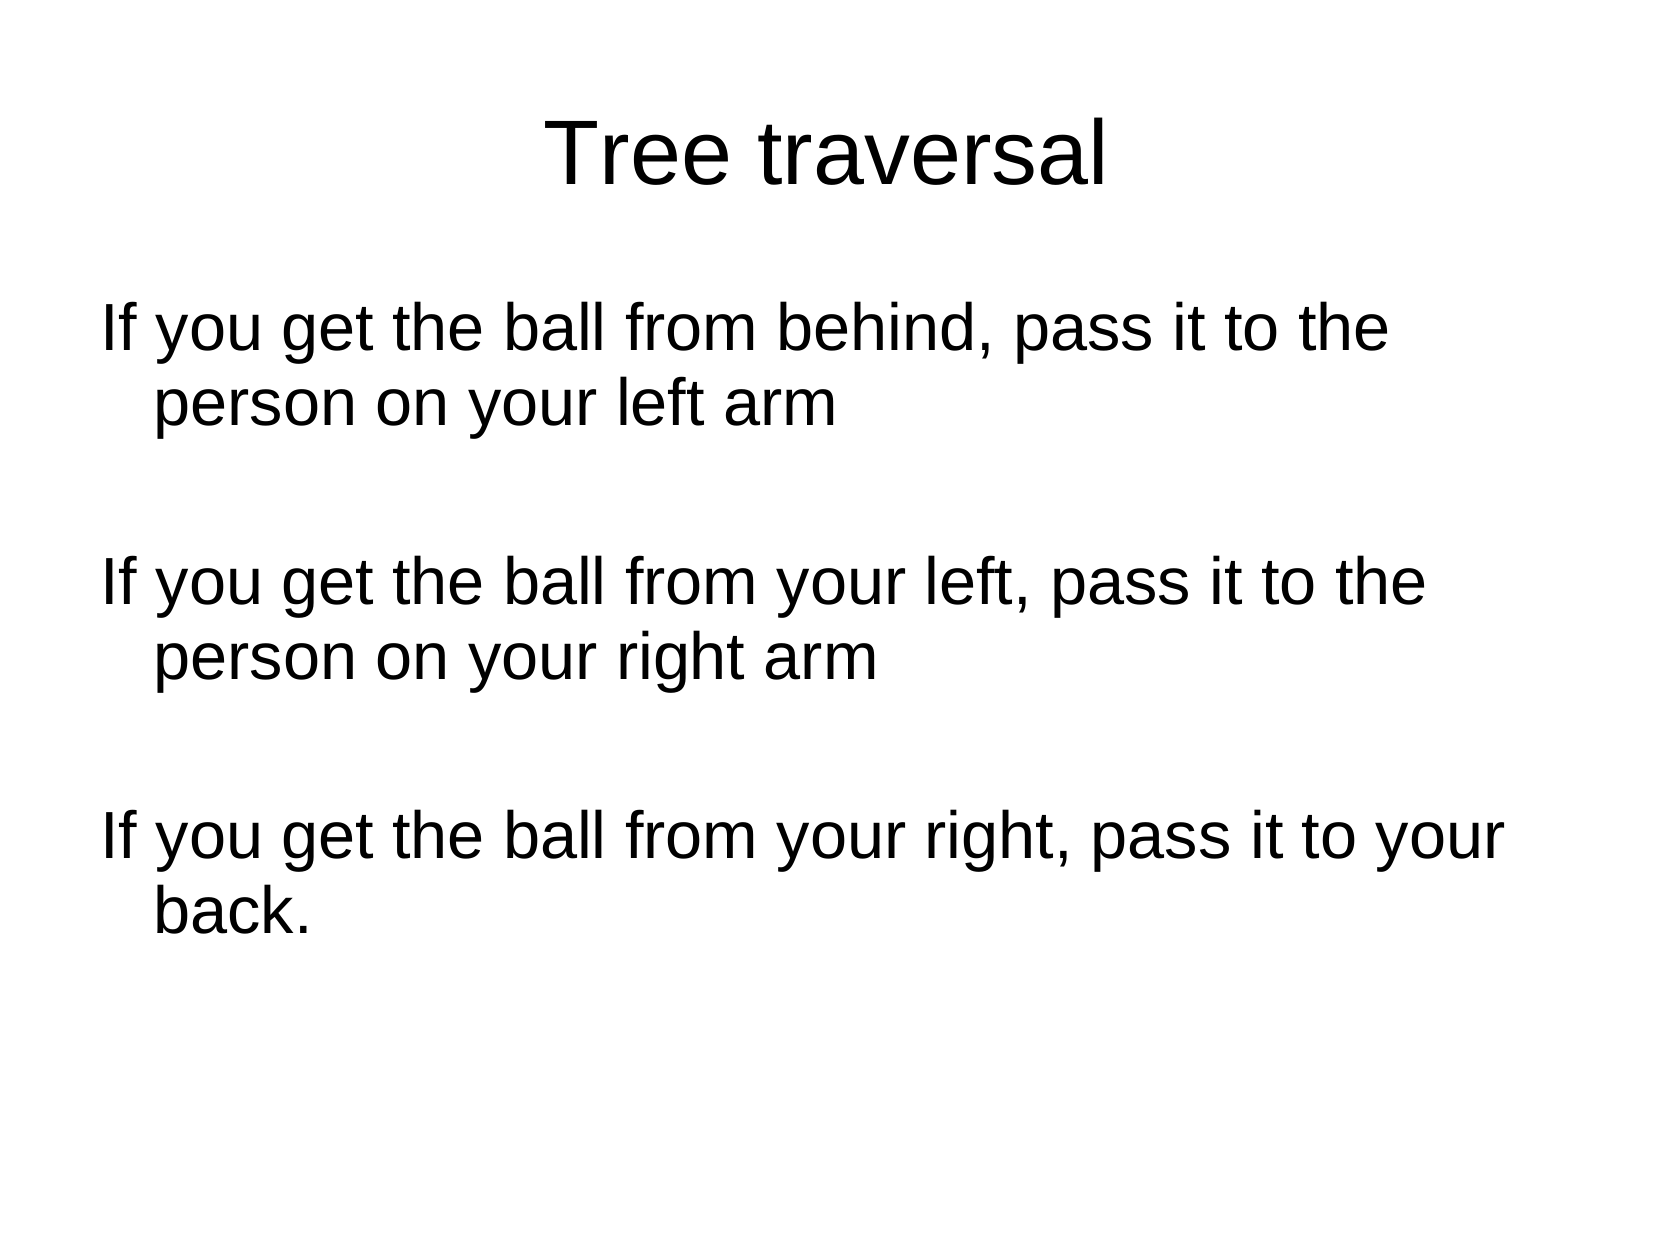

# Tree traversal
If you get the ball from behind, pass it to the person on your left arm
If you get the ball from your left, pass it to the person on your right arm
If you get the ball from your right, pass it to your back.